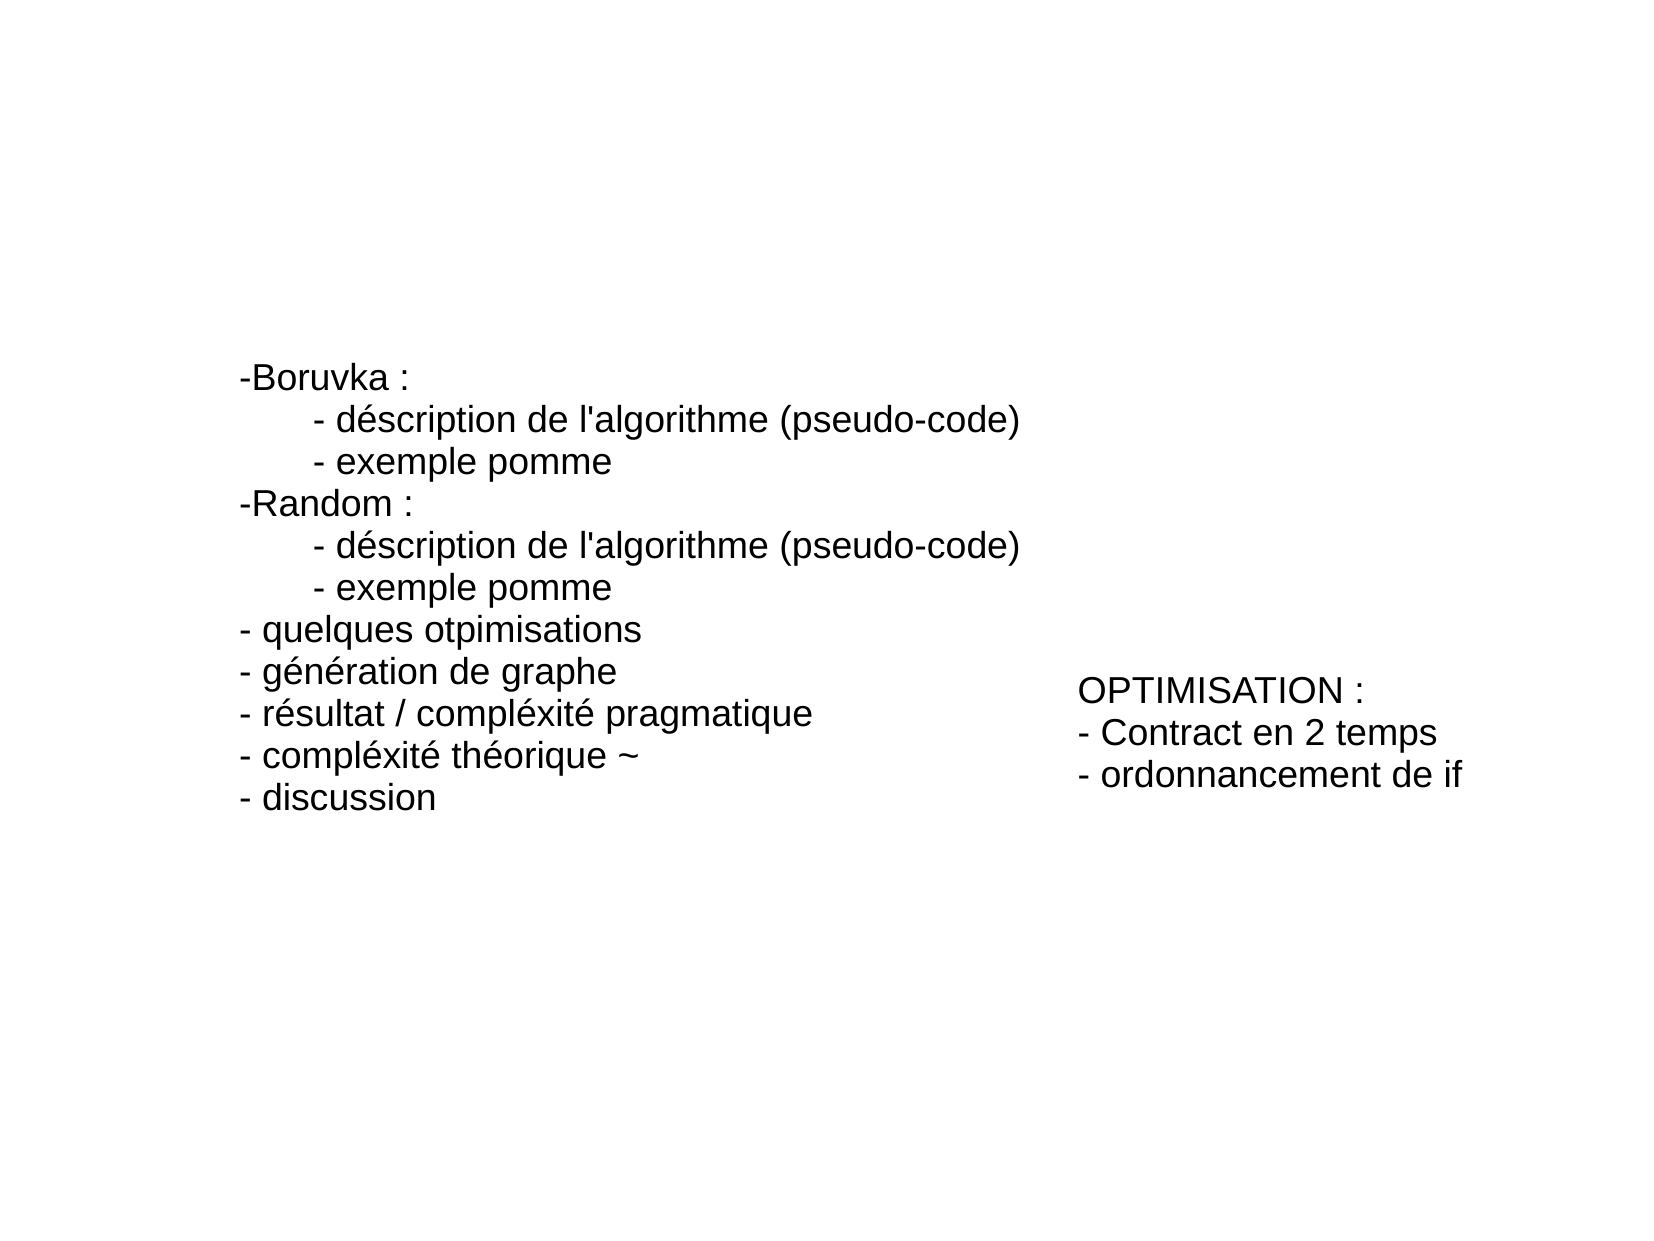

-Boruvka :
	- déscription de l'algorithme (pseudo-code)
	- exemple pomme
-Random :
	- déscription de l'algorithme (pseudo-code)
	- exemple pomme
- quelques otpimisations
- génération de graphe
- résultat / compléxité pragmatique
- compléxité théorique ~
- discussion
OPTIMISATION :
- Contract en 2 temps
- ordonnancement de if